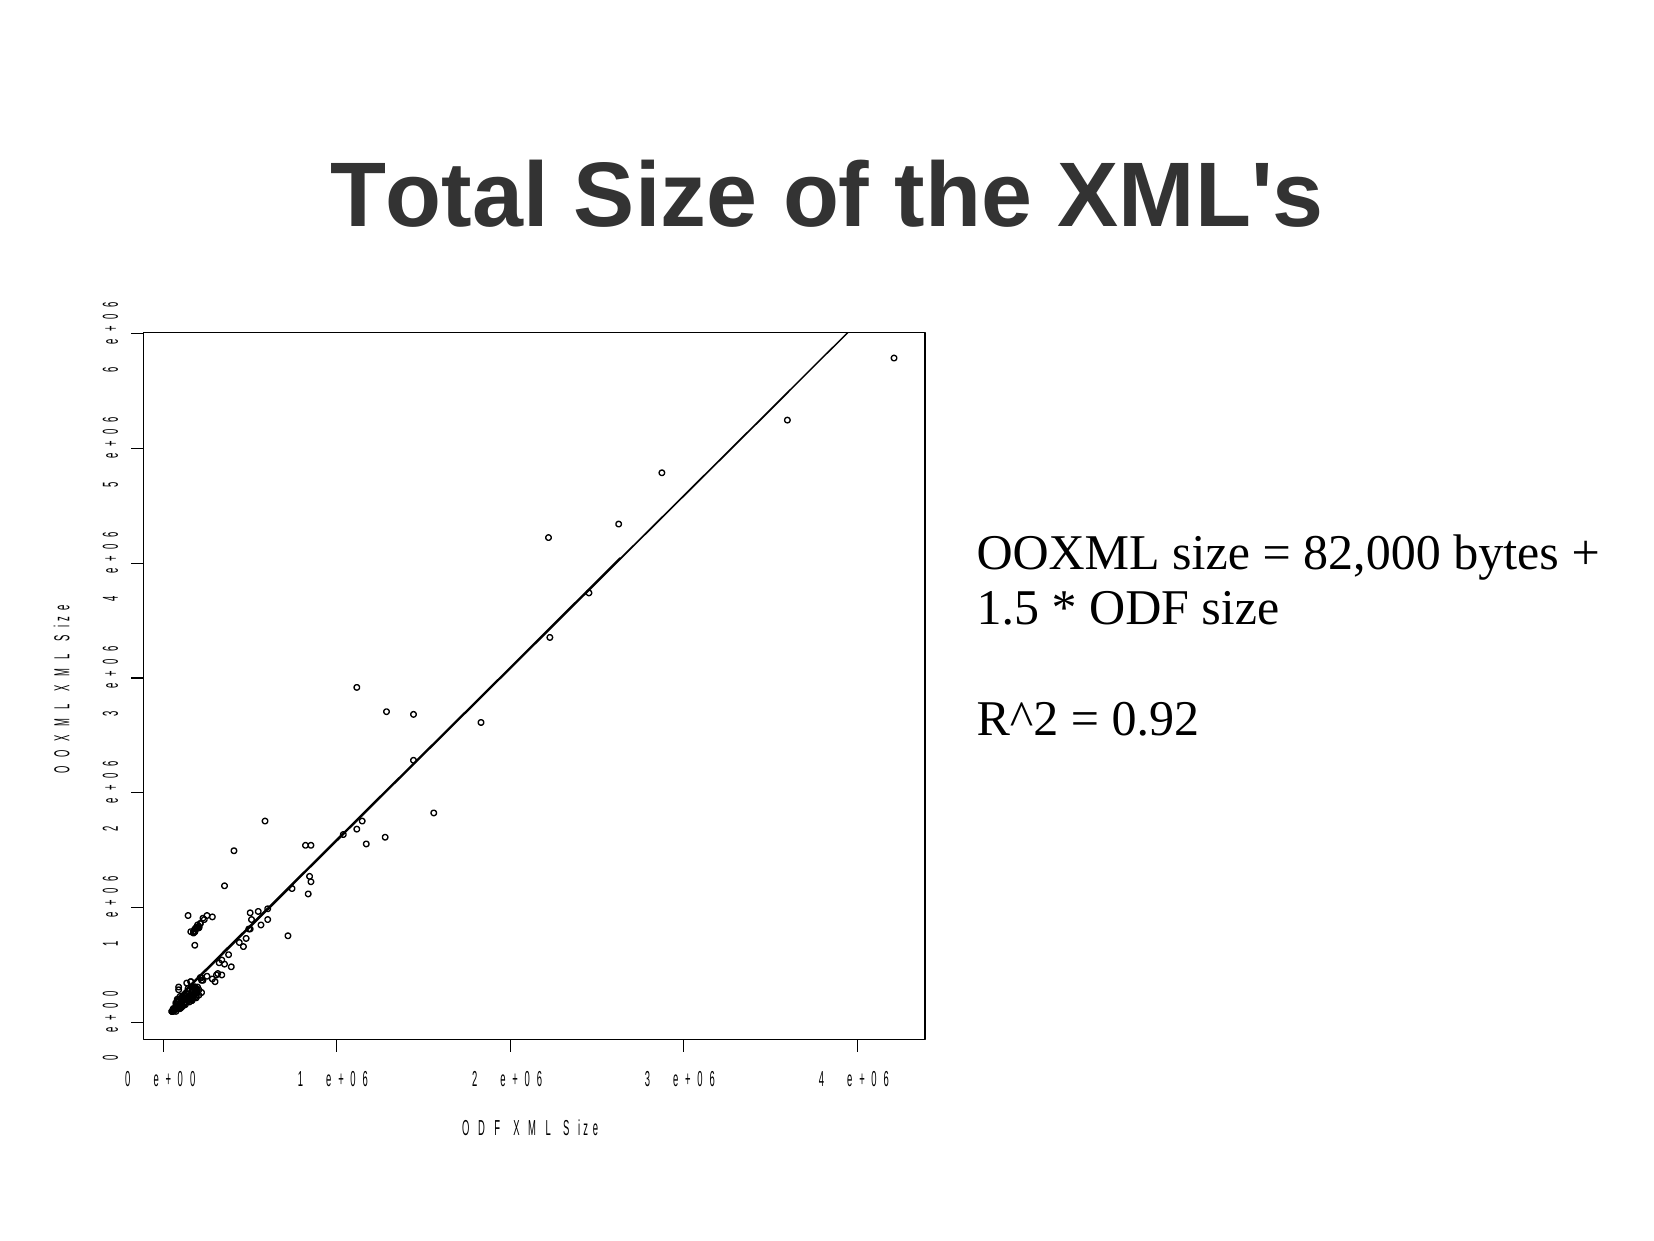

# Total Size of the XML's
OOXML size = 82,000 bytes +
1.5 * ODF size
R^2 = 0.92